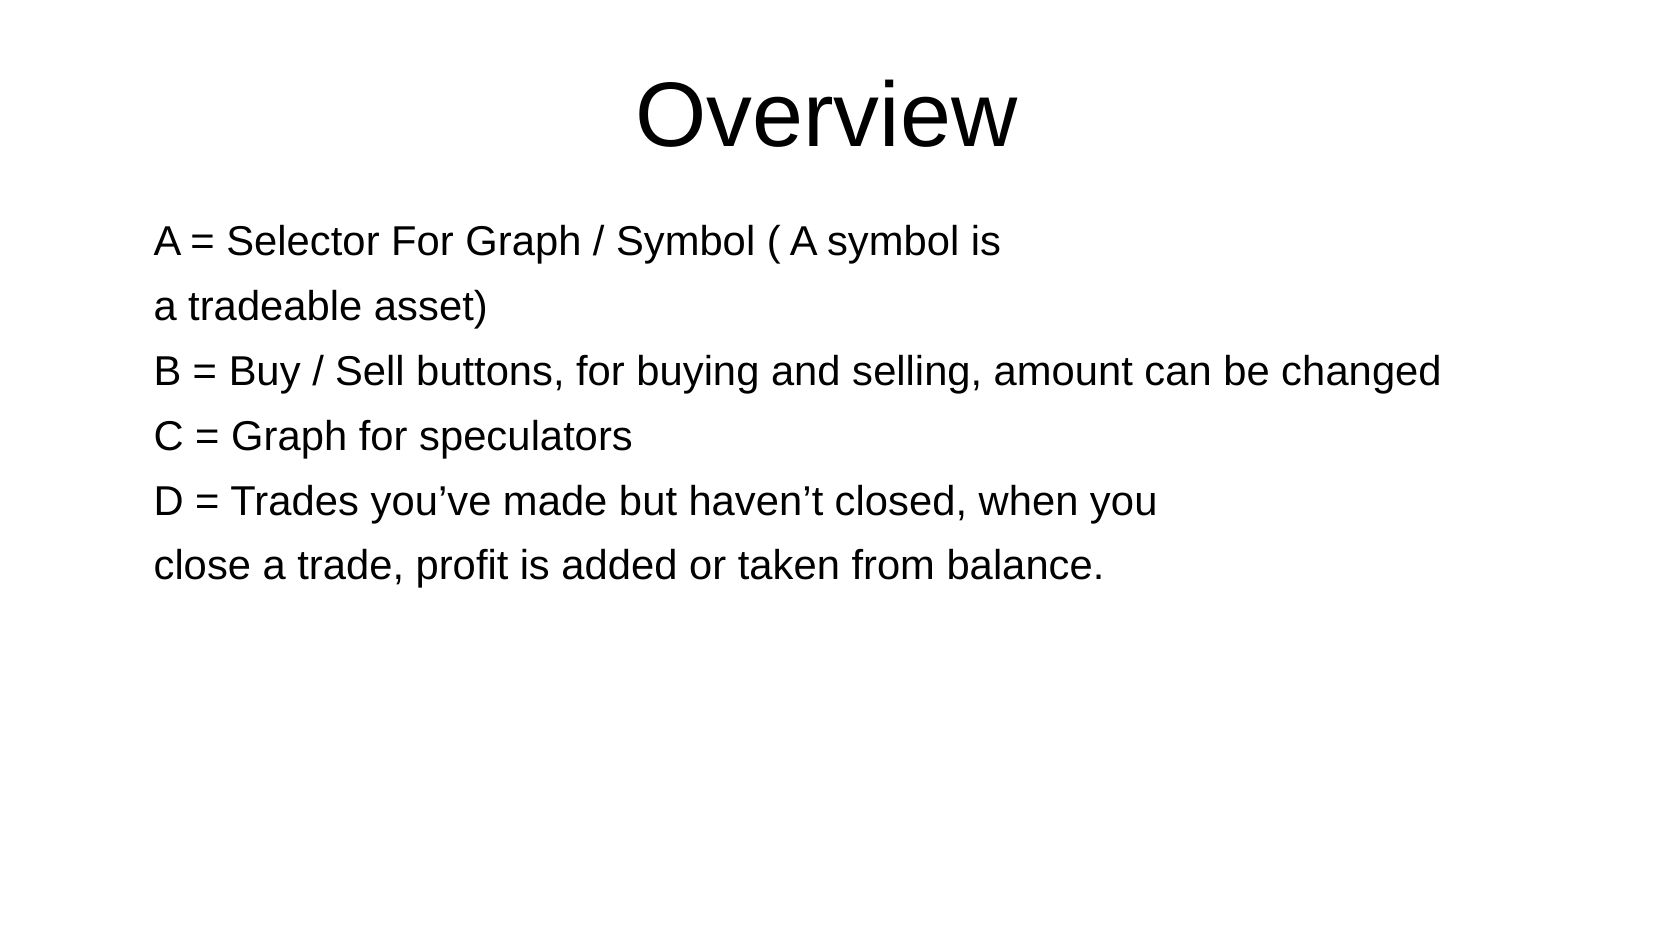

# Overview
A = Selector For Graph / Symbol ( A symbol is
a tradeable asset)
B = Buy / Sell buttons, for buying and selling, amount can be changed
C = Graph for speculators
D = Trades you’ve made but haven’t closed, when you
close a trade, profit is added or taken from balance.